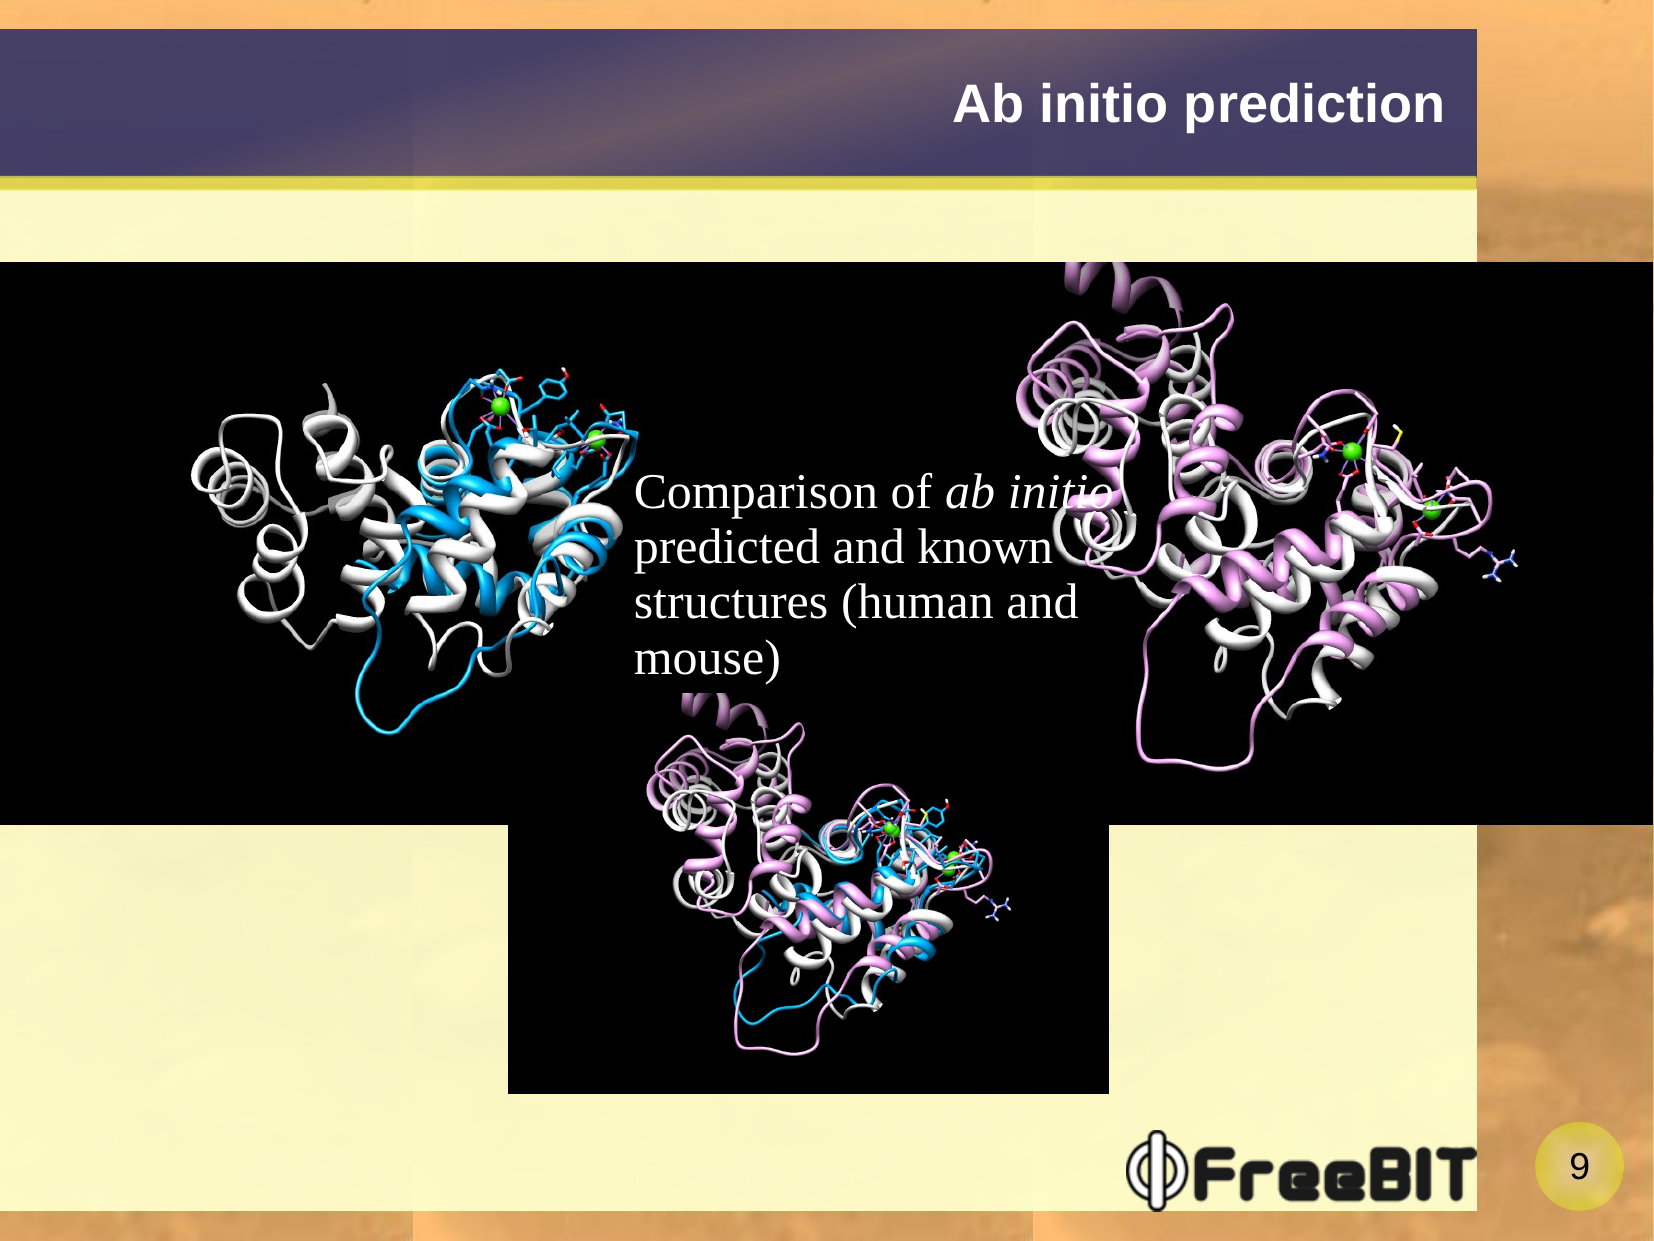

# Ab initio prediction
Comparison of ab initio
predicted and known
structures (human and
mouse)